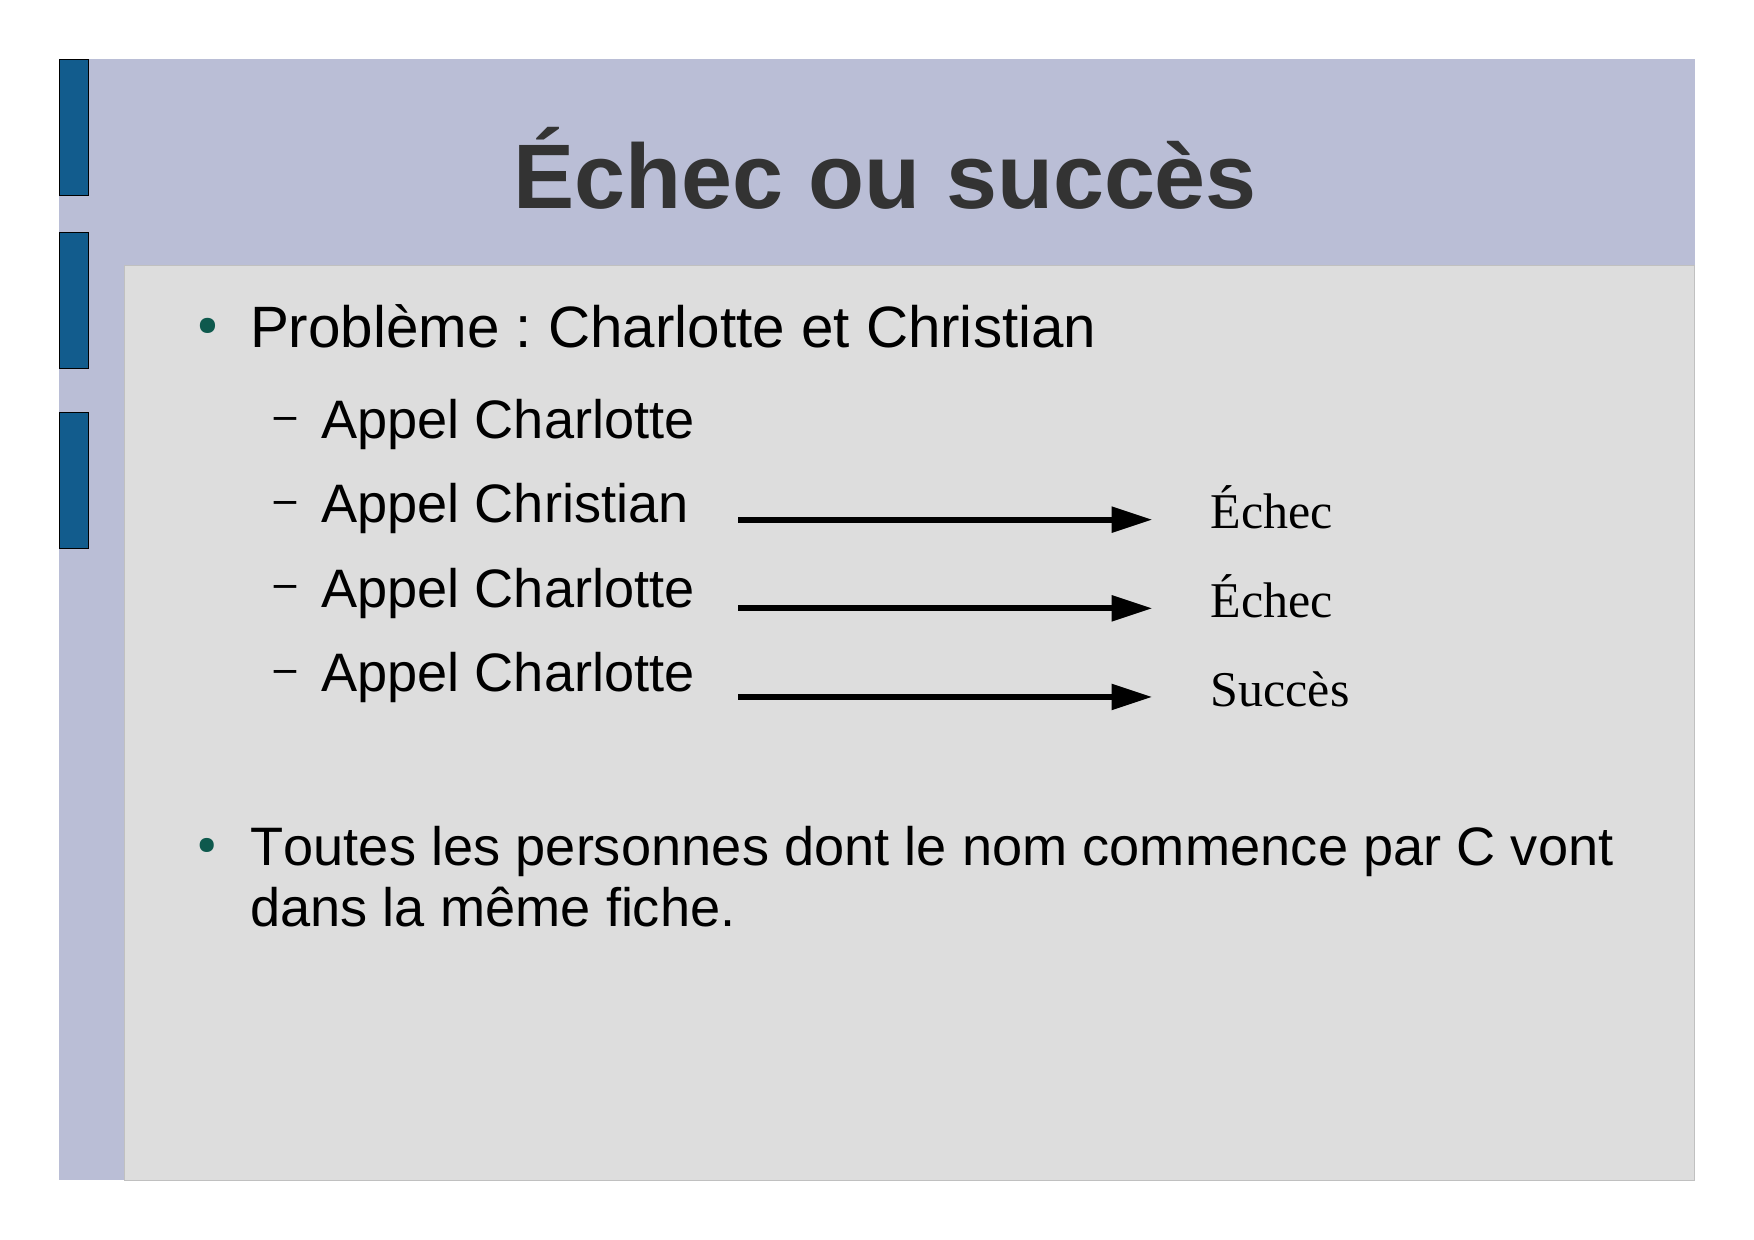

# Échec ou succès
Problème : Charlotte et Christian
Appel Charlotte
Appel Christian
Appel Charlotte
Appel Charlotte
Toutes les personnes dont le nom commence par C vont dans la même fiche.
Échec
Échec
Succès